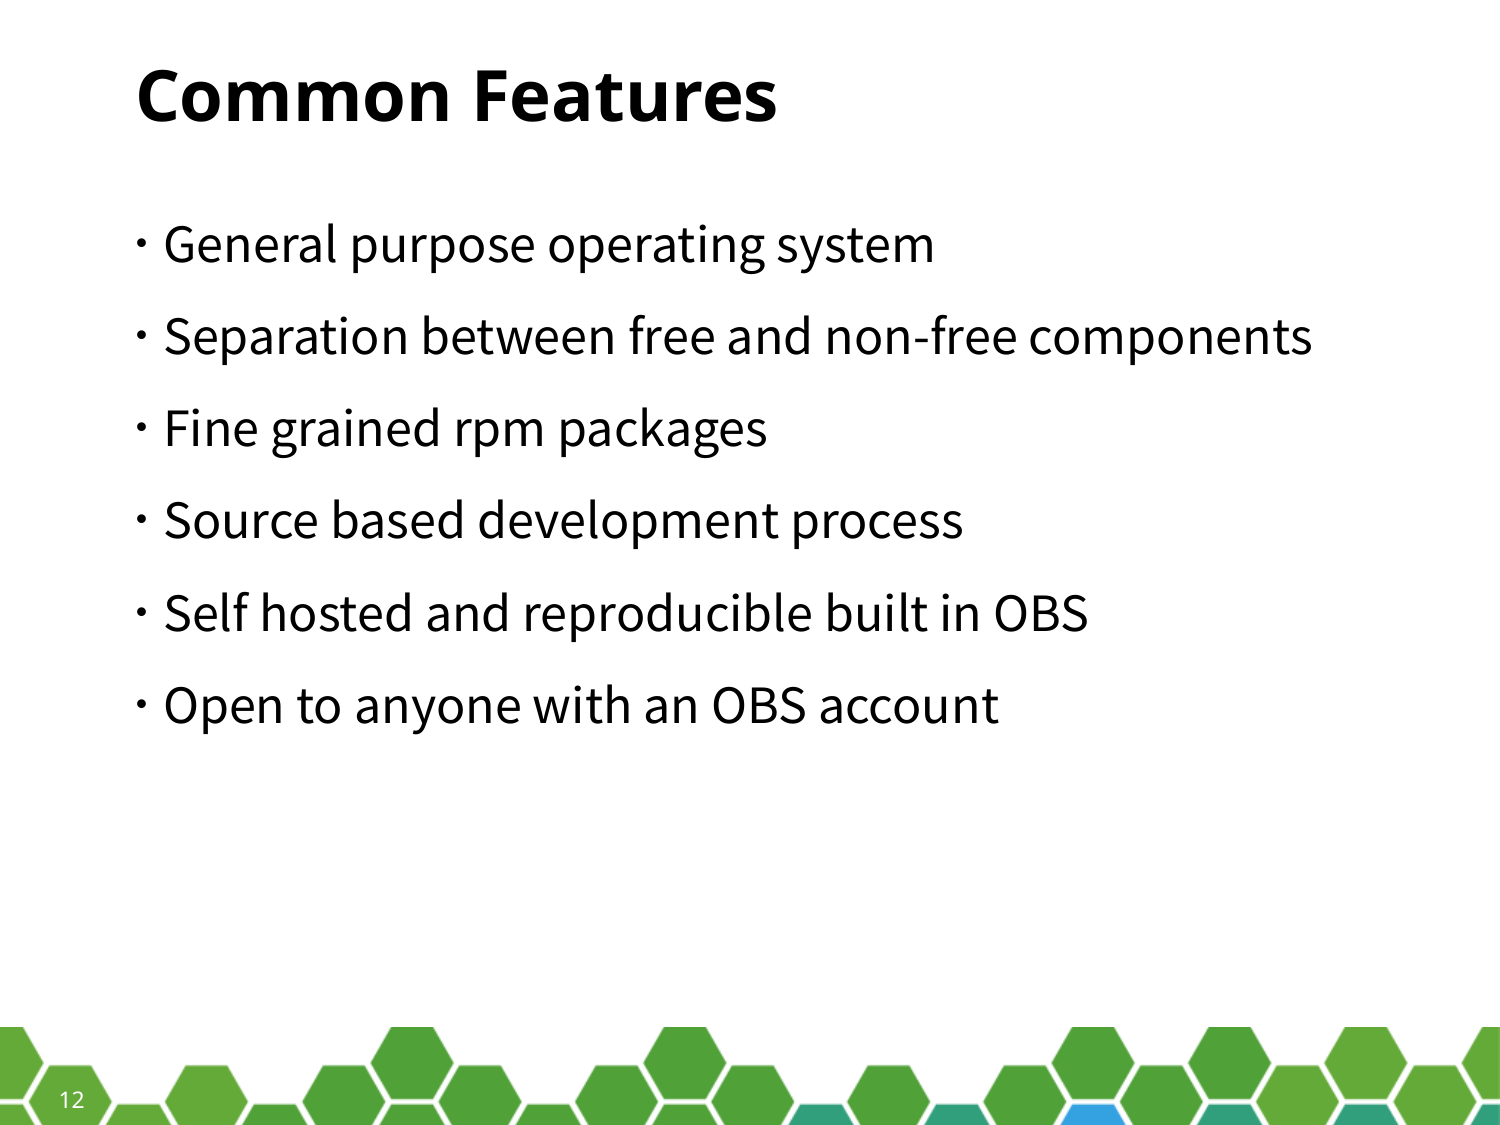

# Common Features
General purpose operating system
Separation between free and non-free components
Fine grained rpm packages
Source based development process
Self hosted and reproducible built in OBS
Open to anyone with an OBS account